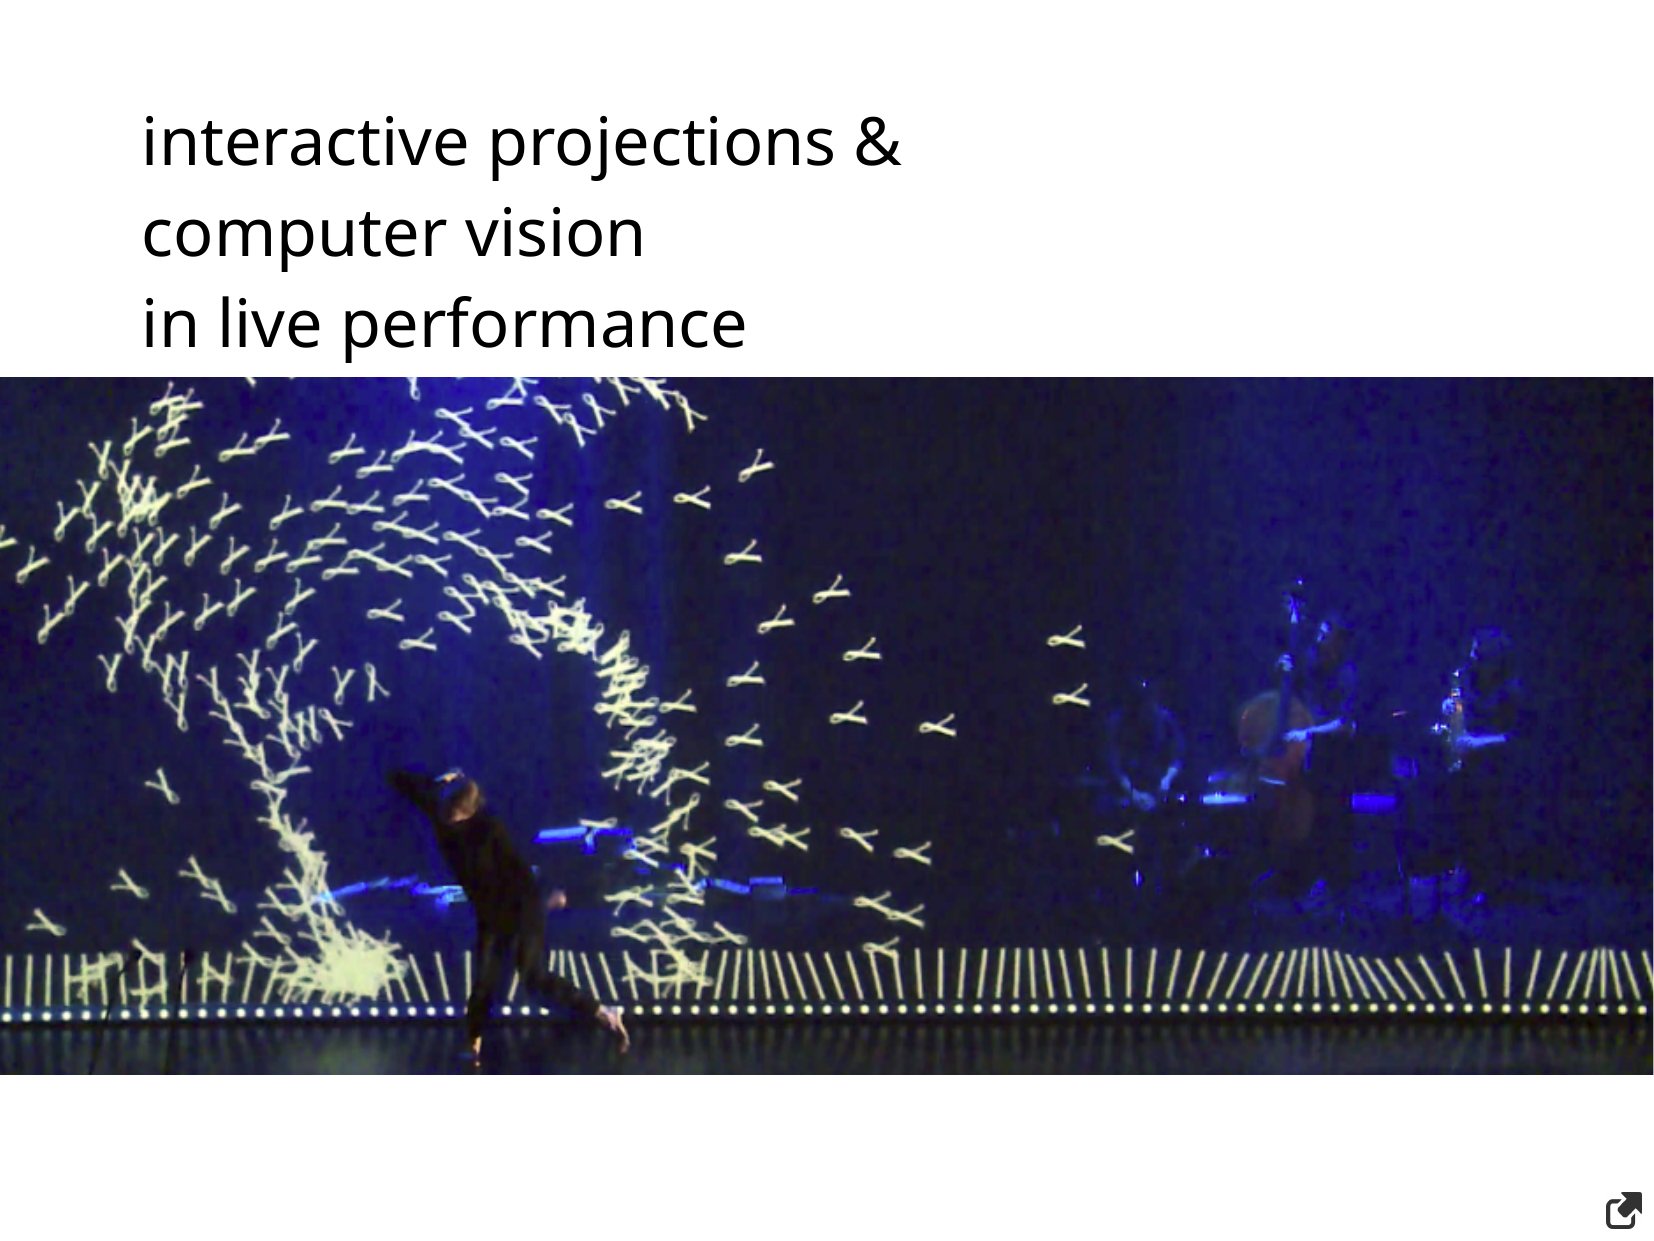

# interactive projections & computer vision in live performance